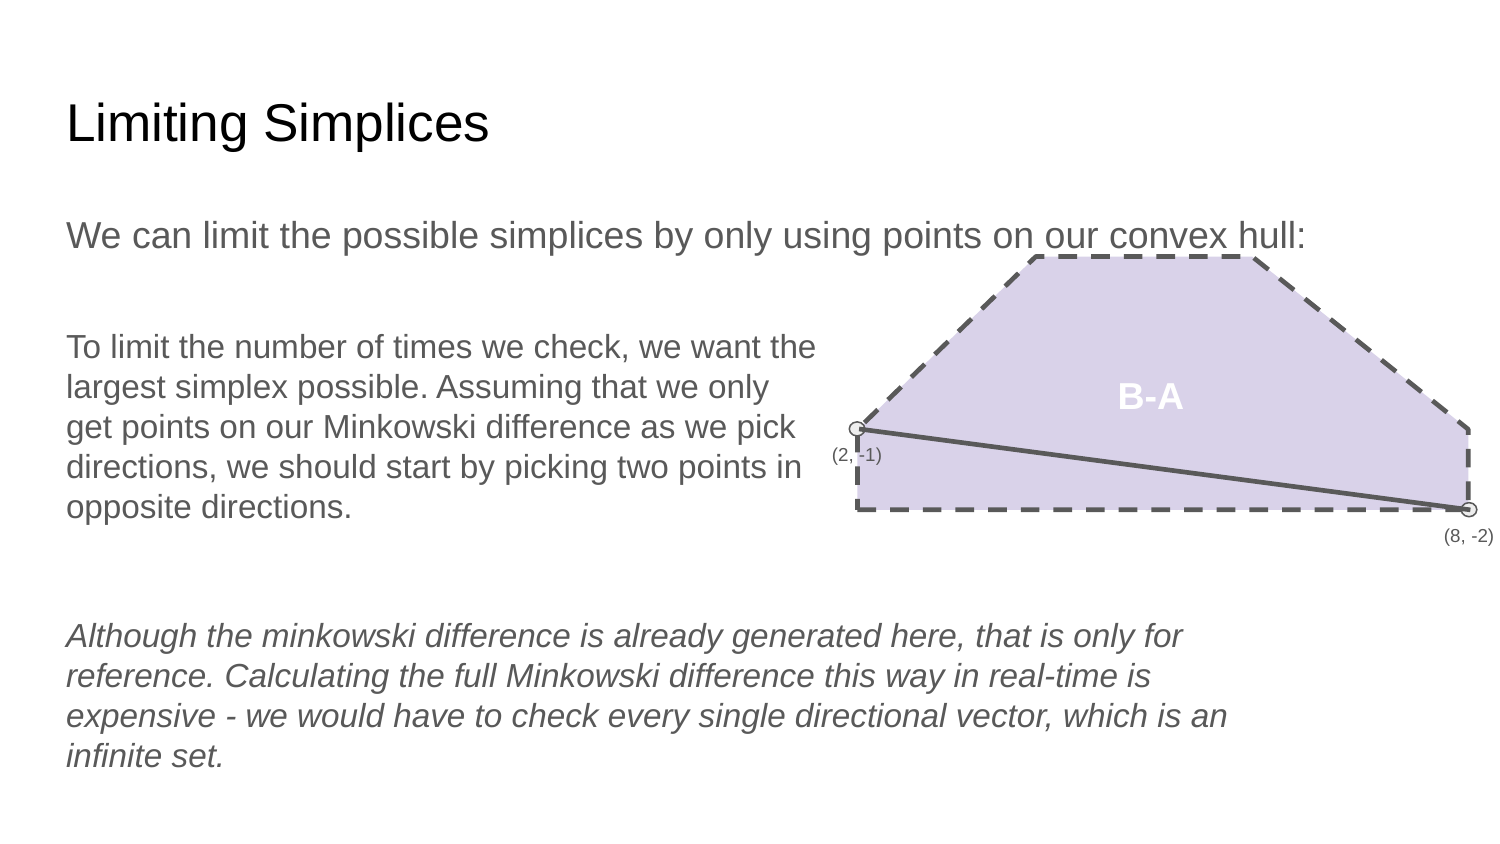

# Limiting Simplices
We can limit the possible simplices by only using points on our convex hull:
B-A
To limit the number of times we check, we want the largest simplex possible. Assuming that we only get points on our Minkowski difference as we pick directions, we should start by picking two points in opposite directions.
(2, -1)
(8, -2)
Although the minkowski difference is already generated here, that is only for reference. Calculating the full Minkowski difference this way in real-time is expensive - we would have to check every single directional vector, which is an infinite set.